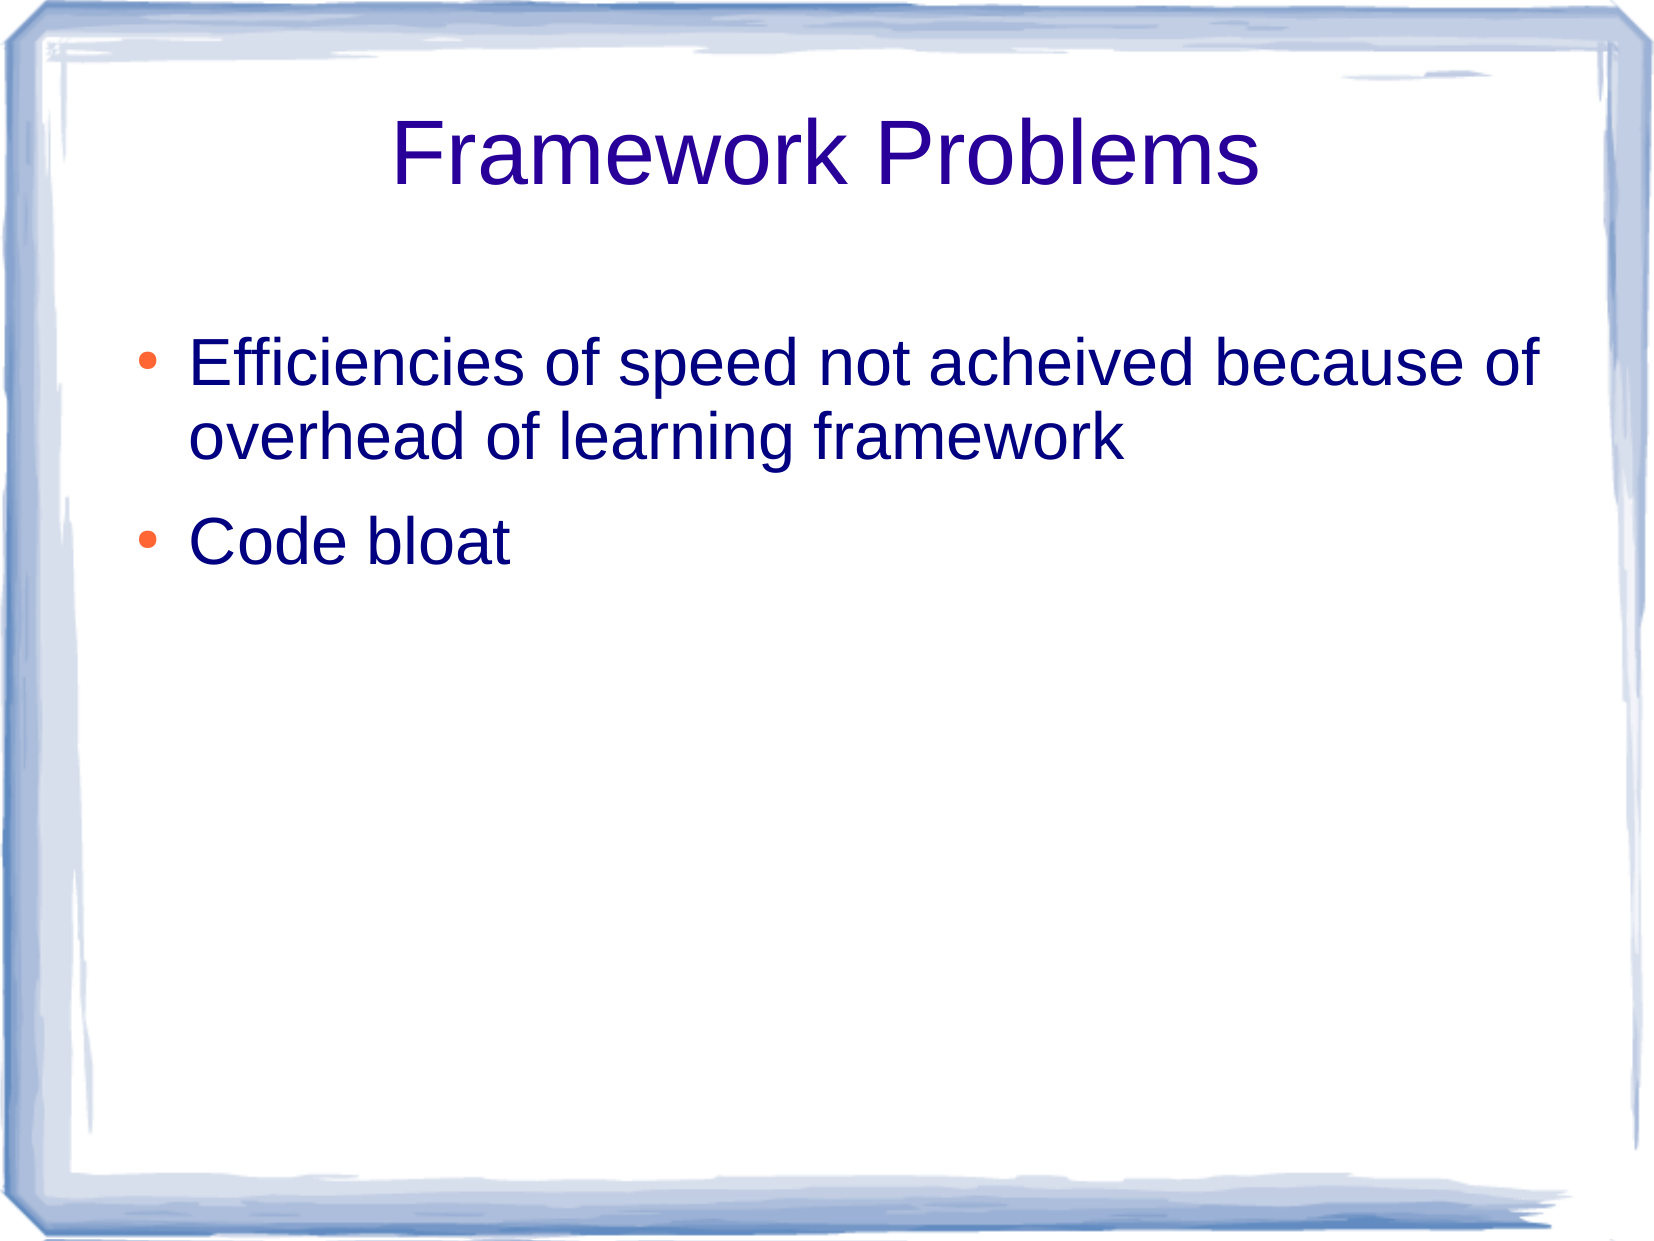

# Framework Problems
Efficiencies of speed not acheived because of overhead of learning framework
Code bloat